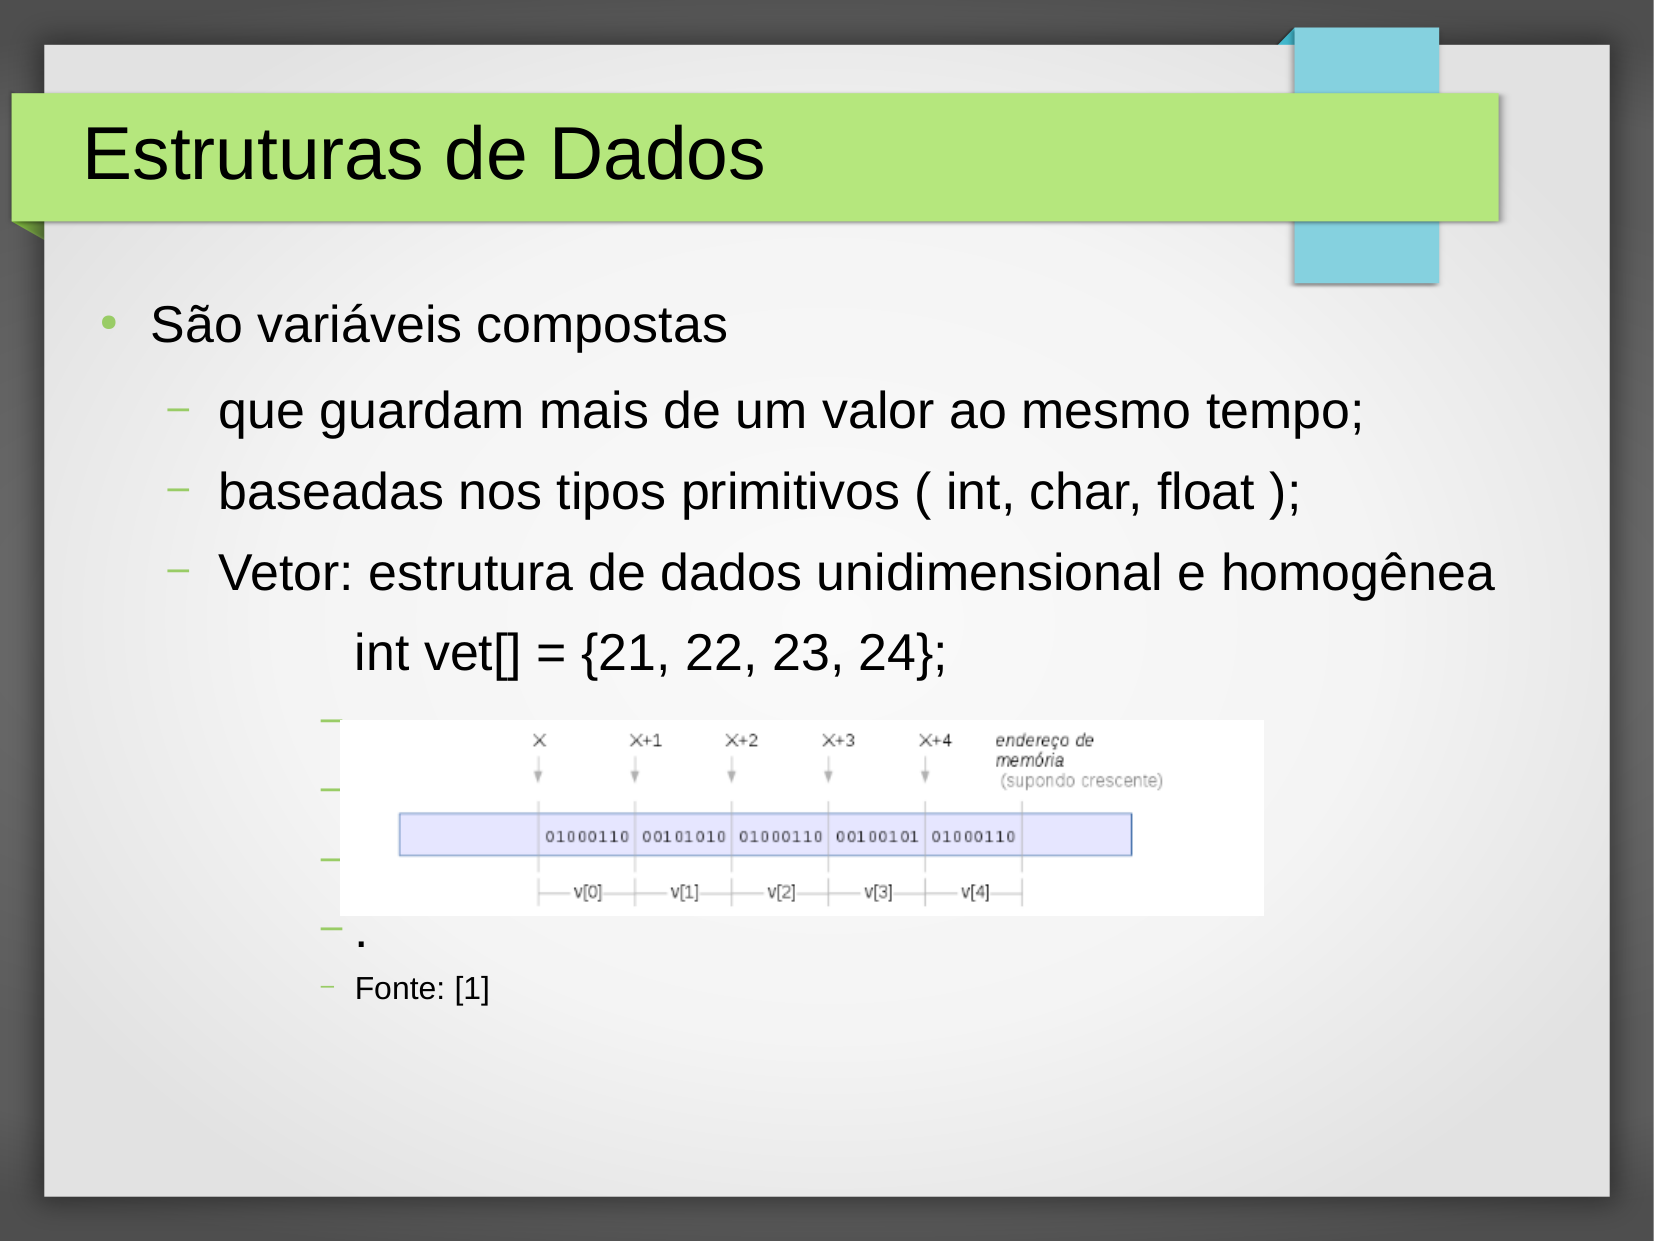

# Estruturas de Dados
São variáveis compostas
que guardam mais de um valor ao mesmo tempo;
baseadas nos tipos primitivos ( int, char, float );
Vetor: estrutura de dados unidimensional e homogênea
int vet[] = {21, 22, 23, 24};
.
Fonte: [1]